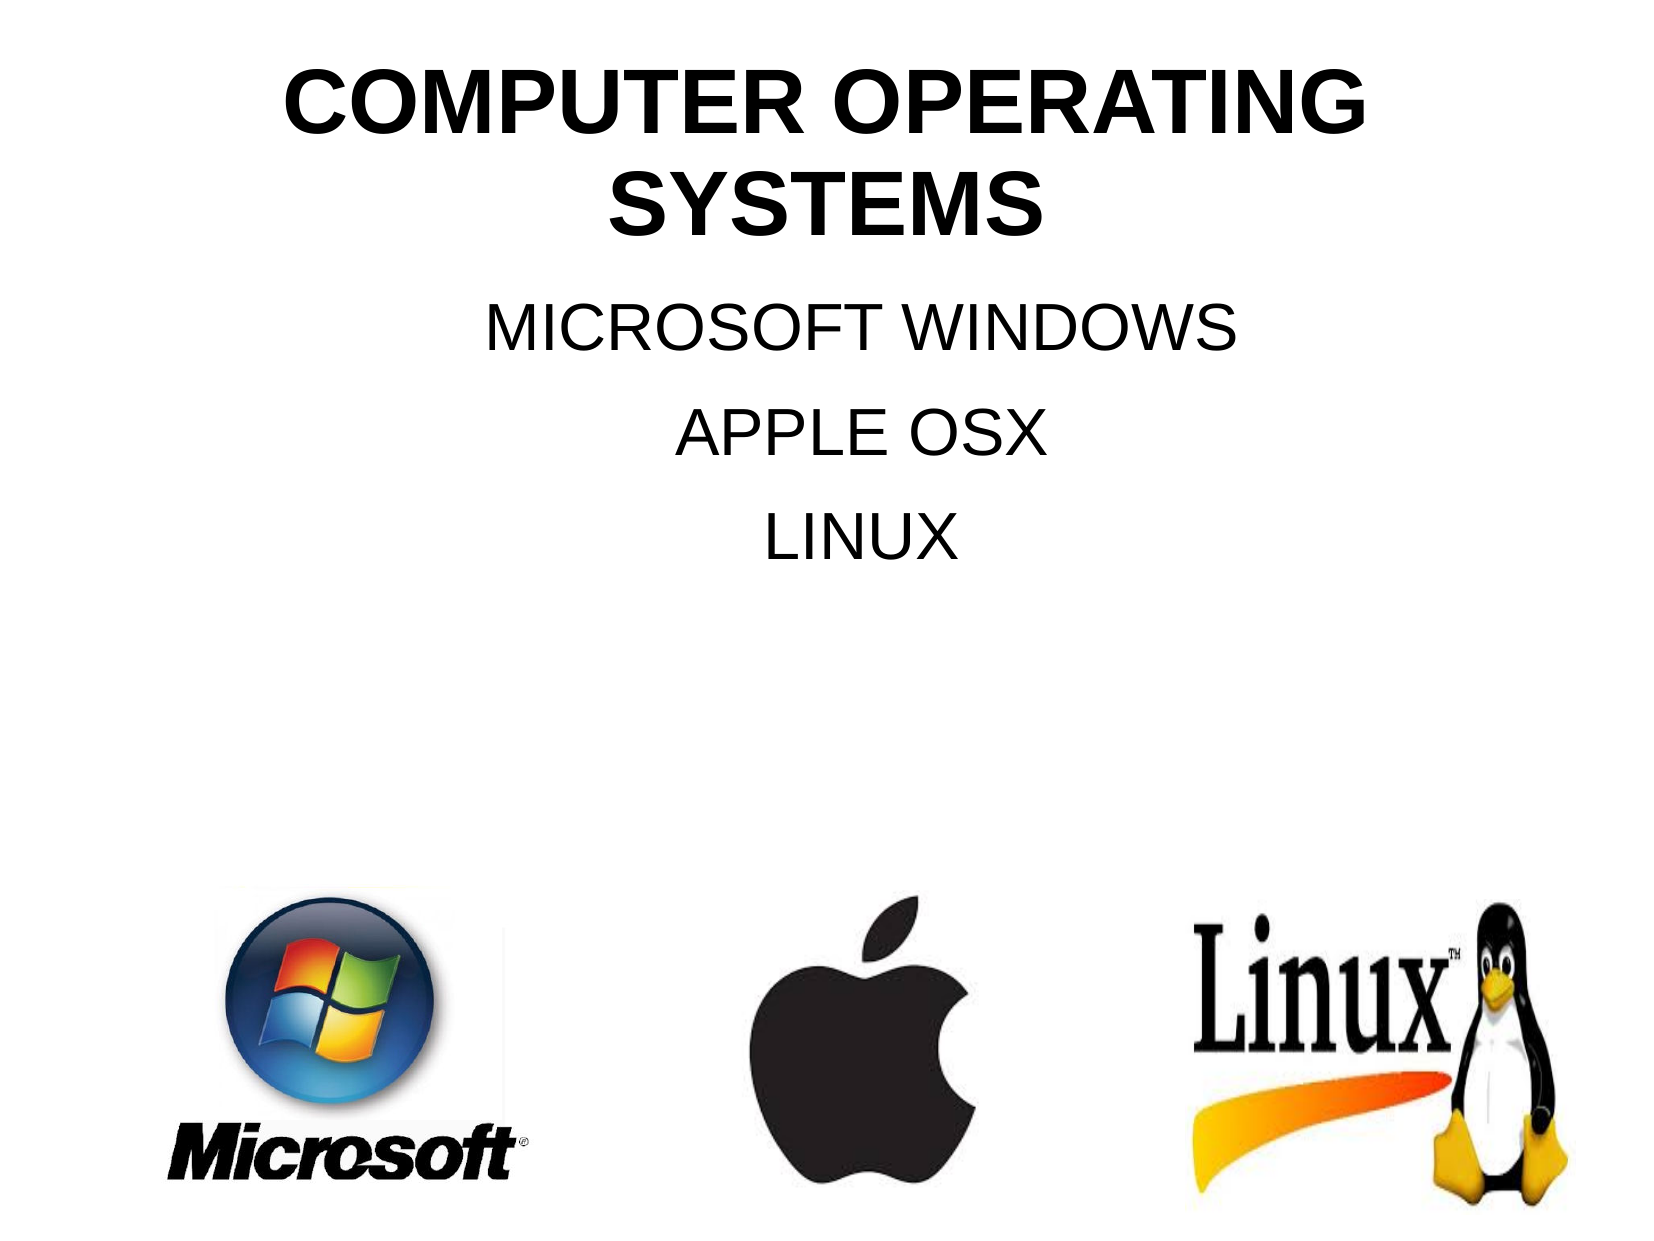

# COMPUTER OPERATING SYSTEMS
MICROSOFT WINDOWS
APPLE OSX
LINUX